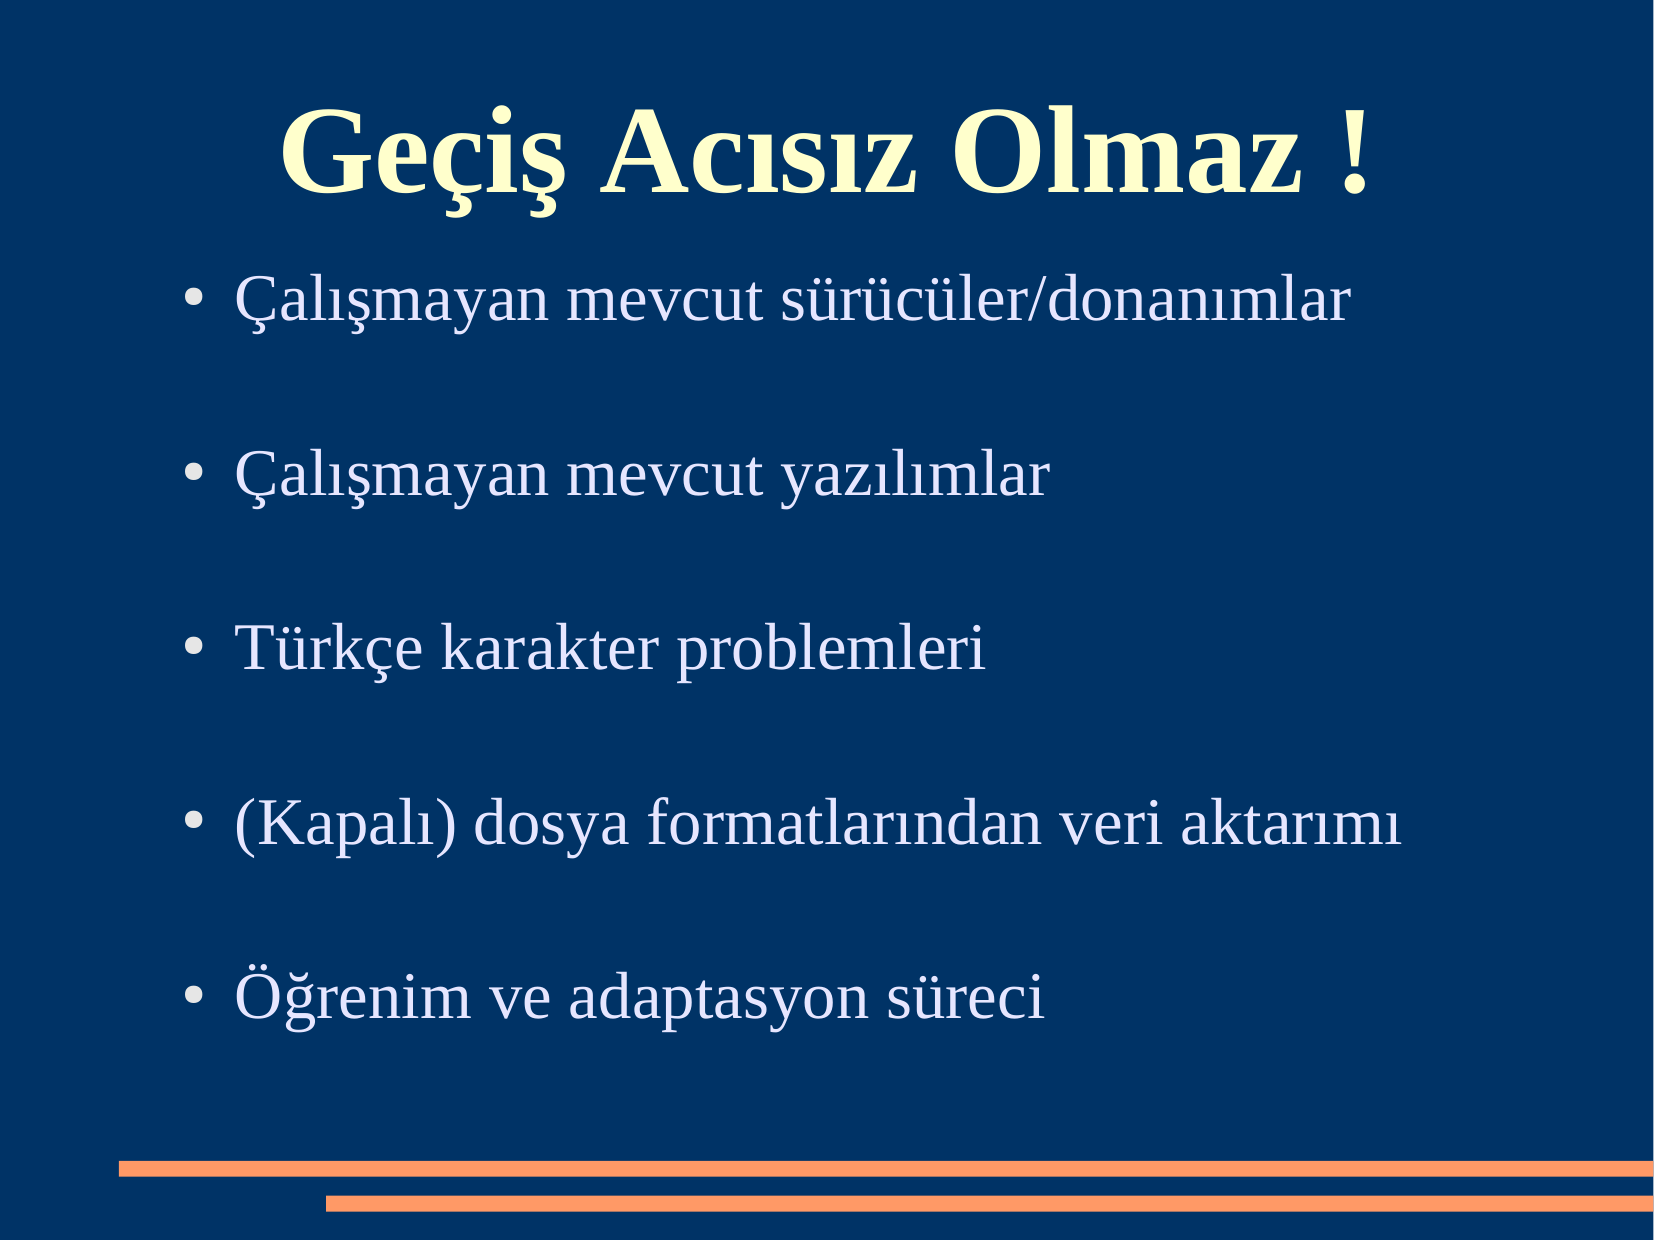

# Geçiş Acısız Olmaz !
Çalışmayan mevcut sürücüler/donanımlar
Çalışmayan mevcut yazılımlar
Türkçe karakter problemleri
(Kapalı) dosya formatlarından veri aktarımı
Öğrenim ve adaptasyon süreci